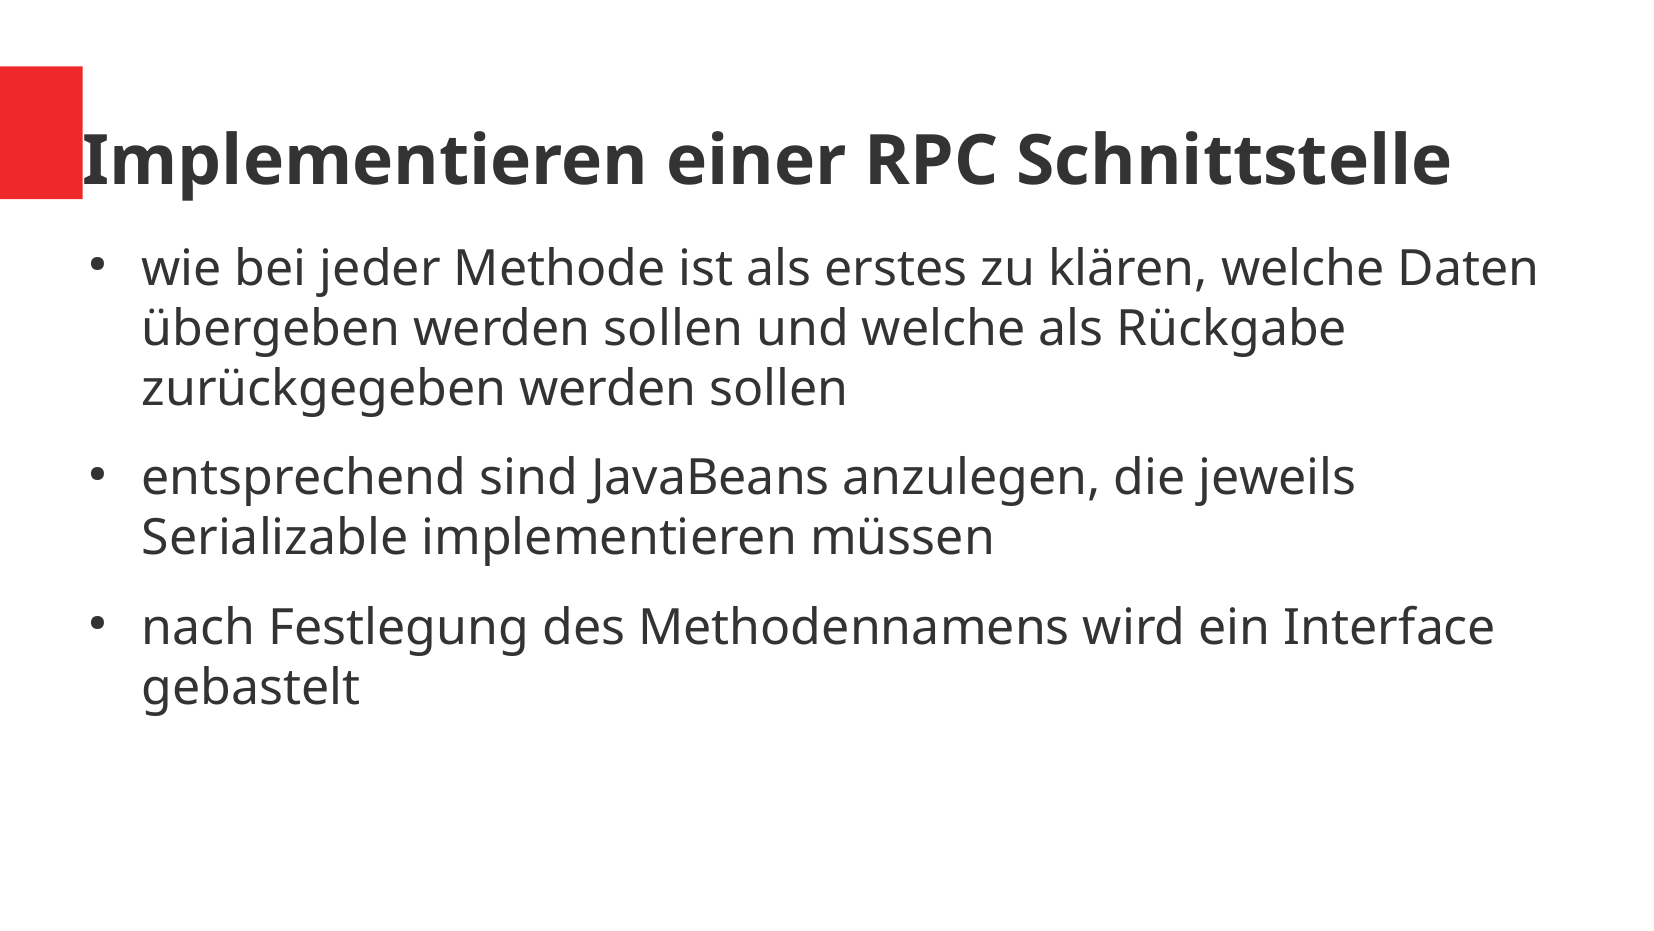

# Implementieren einer RPC Schnittstelle
wie bei jeder Methode ist als erstes zu klären, welche Daten übergeben werden sollen und welche als Rückgabe zurückgegeben werden sollen
entsprechend sind JavaBeans anzulegen, die jeweils Serializable implementieren müssen
nach Festlegung des Methodennamens wird ein Interface gebastelt